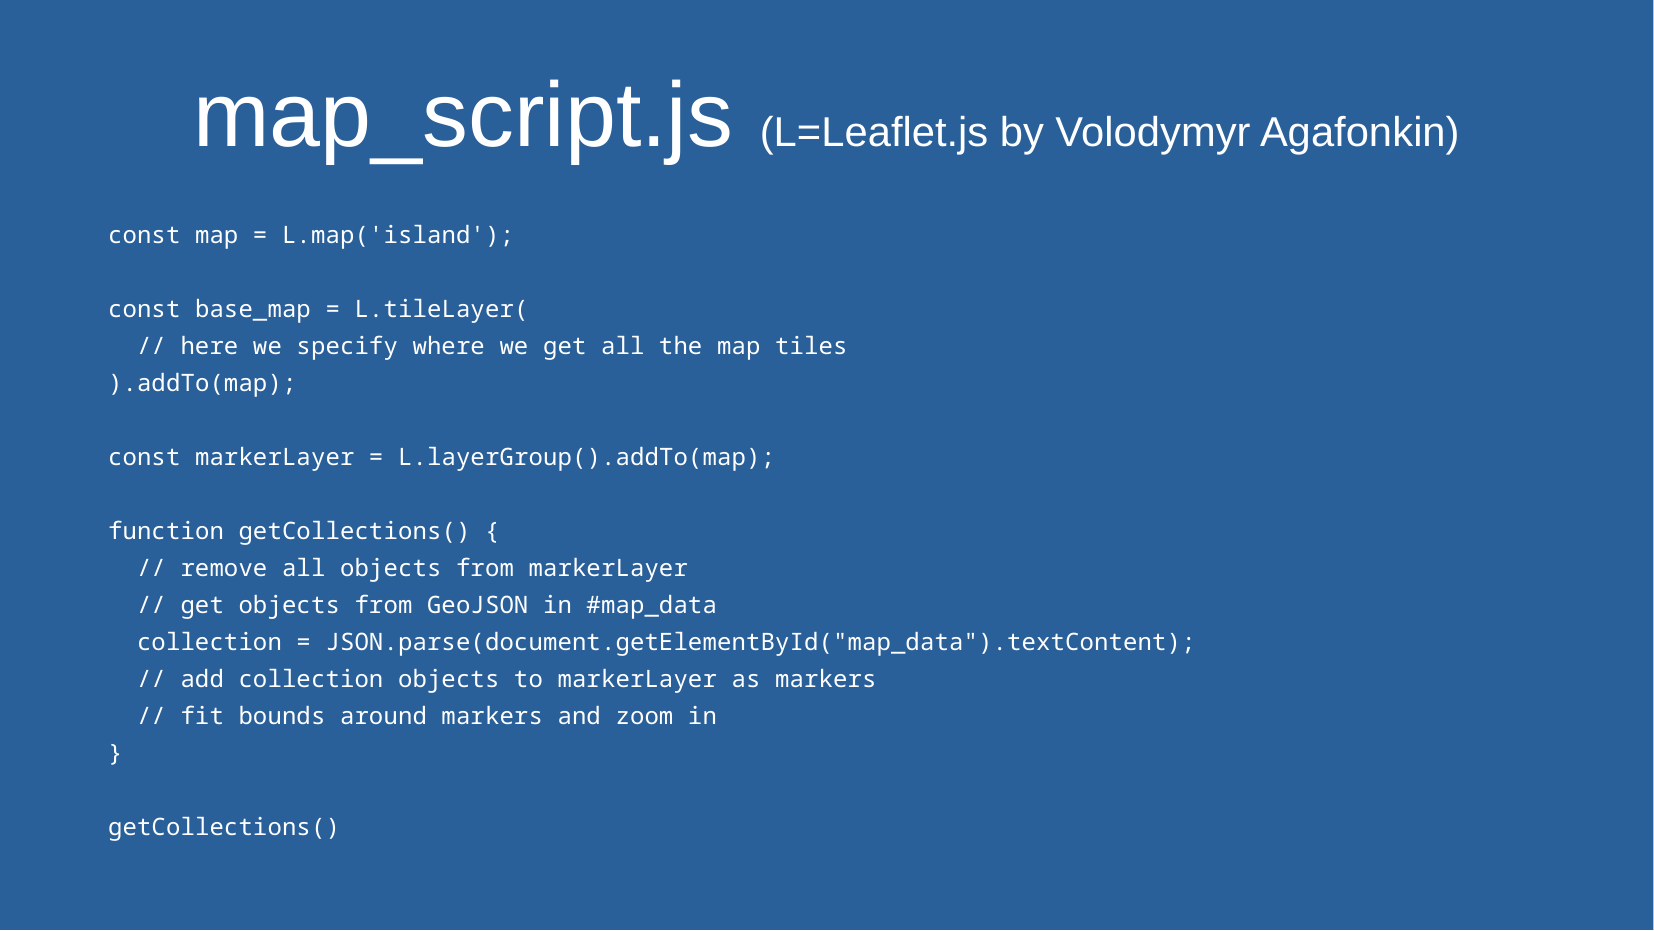

# map_script.js (L=Leaflet.js by Volodymyr Agafonkin)
const map = L.map('island');
const base_map = L.tileLayer(
 // here we specify where we get all the map tiles
).addTo(map);
const markerLayer = L.layerGroup().addTo(map);
function getCollections() {
 // remove all objects from markerLayer
 // get objects from GeoJSON in #map_data
 collection = JSON.parse(document.getElementById("map_data").textContent);
 // add collection objects to markerLayer as markers
 // fit bounds around markers and zoom in
}
getCollections()